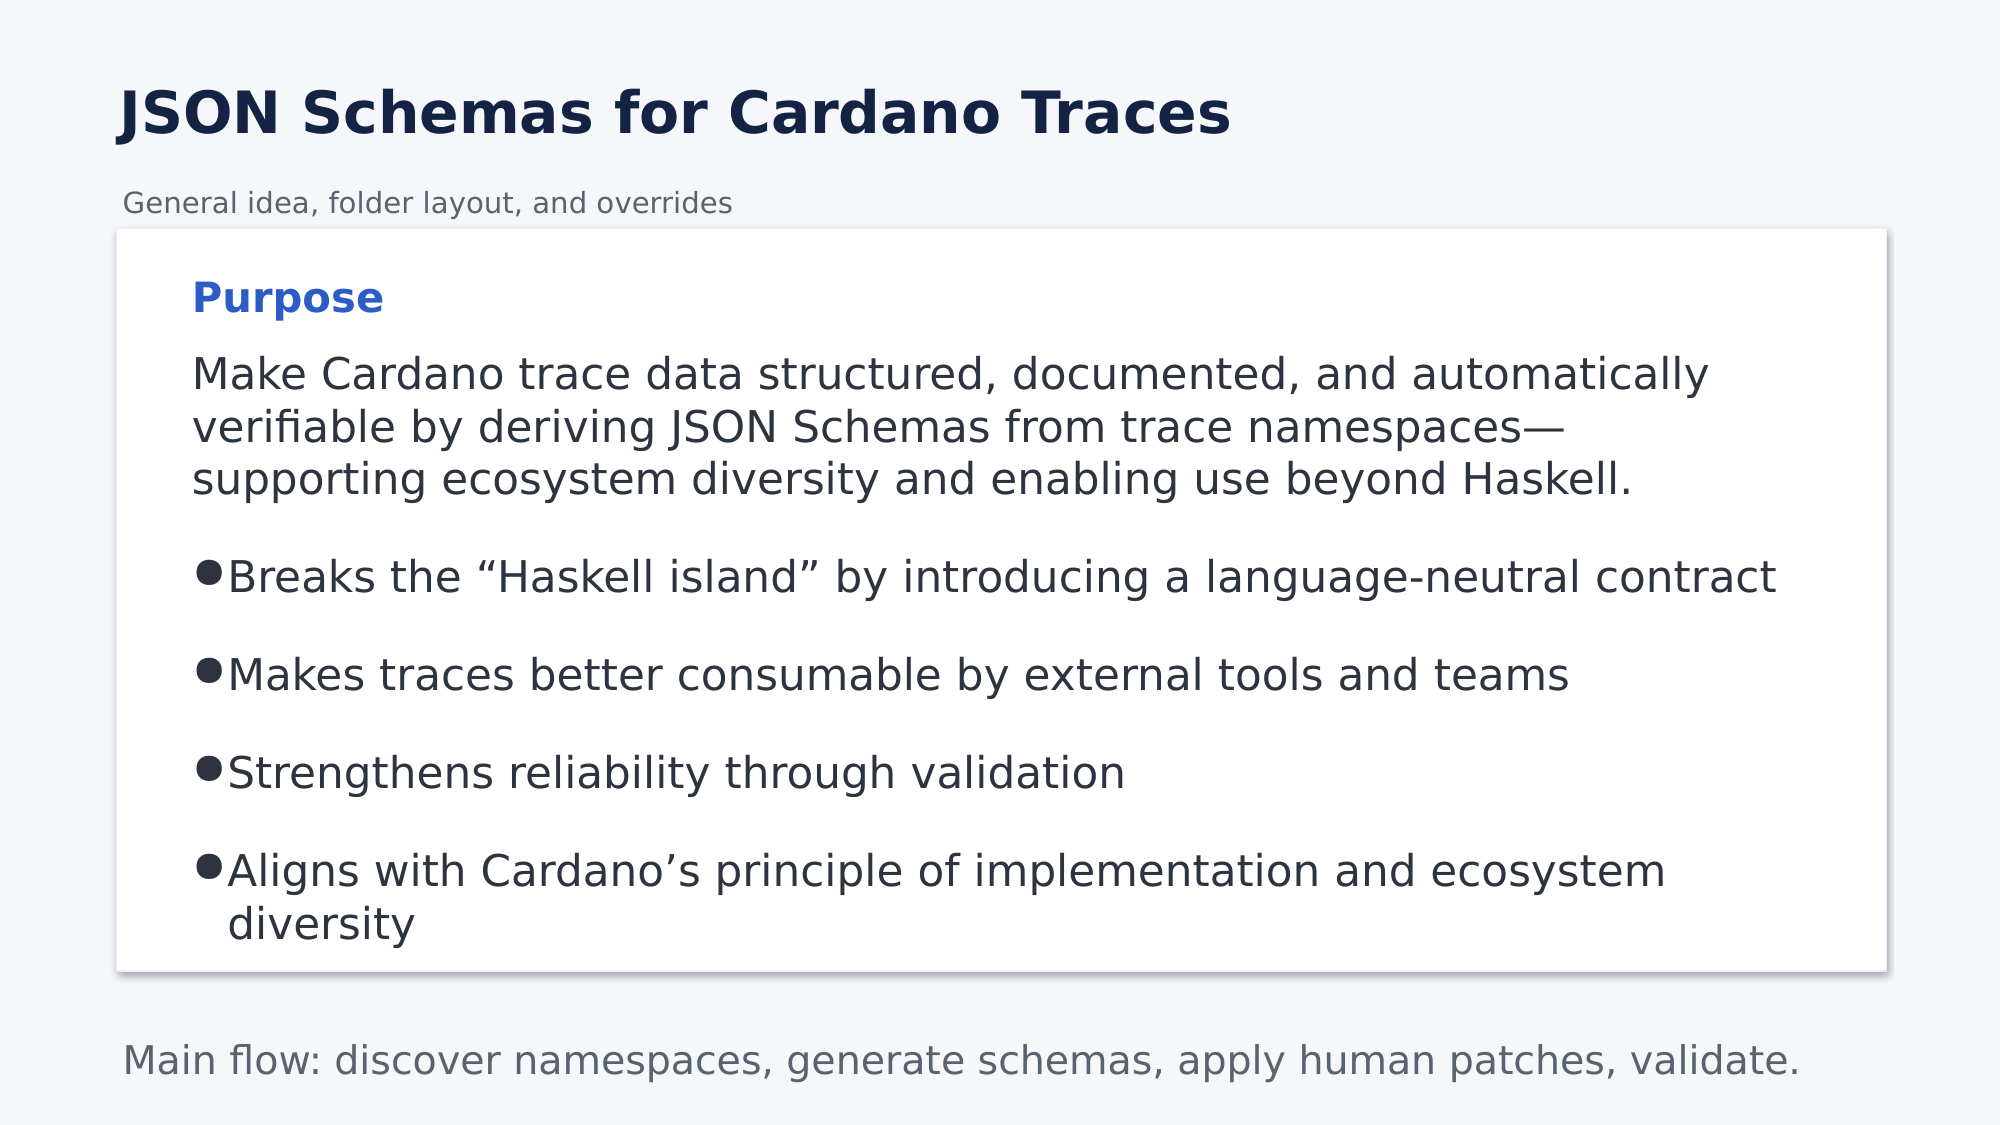

JSON Schemas for Cardano Traces
General idea, folder layout, and overrides
Purpose
Make Cardano trace data structured, documented, and automatically verifiable by deriving JSON Schemas from trace namespaces—supporting ecosystem diversity and enabling use beyond Haskell.
Breaks the “Haskell island” by introducing a language-neutral contract
Makes traces better consumable by external tools and teams
Strengthens reliability through validation
Aligns with Cardano’s principle of implementation and ecosystem diversity
Main flow: discover namespaces, generate schemas, apply human patches, validate.